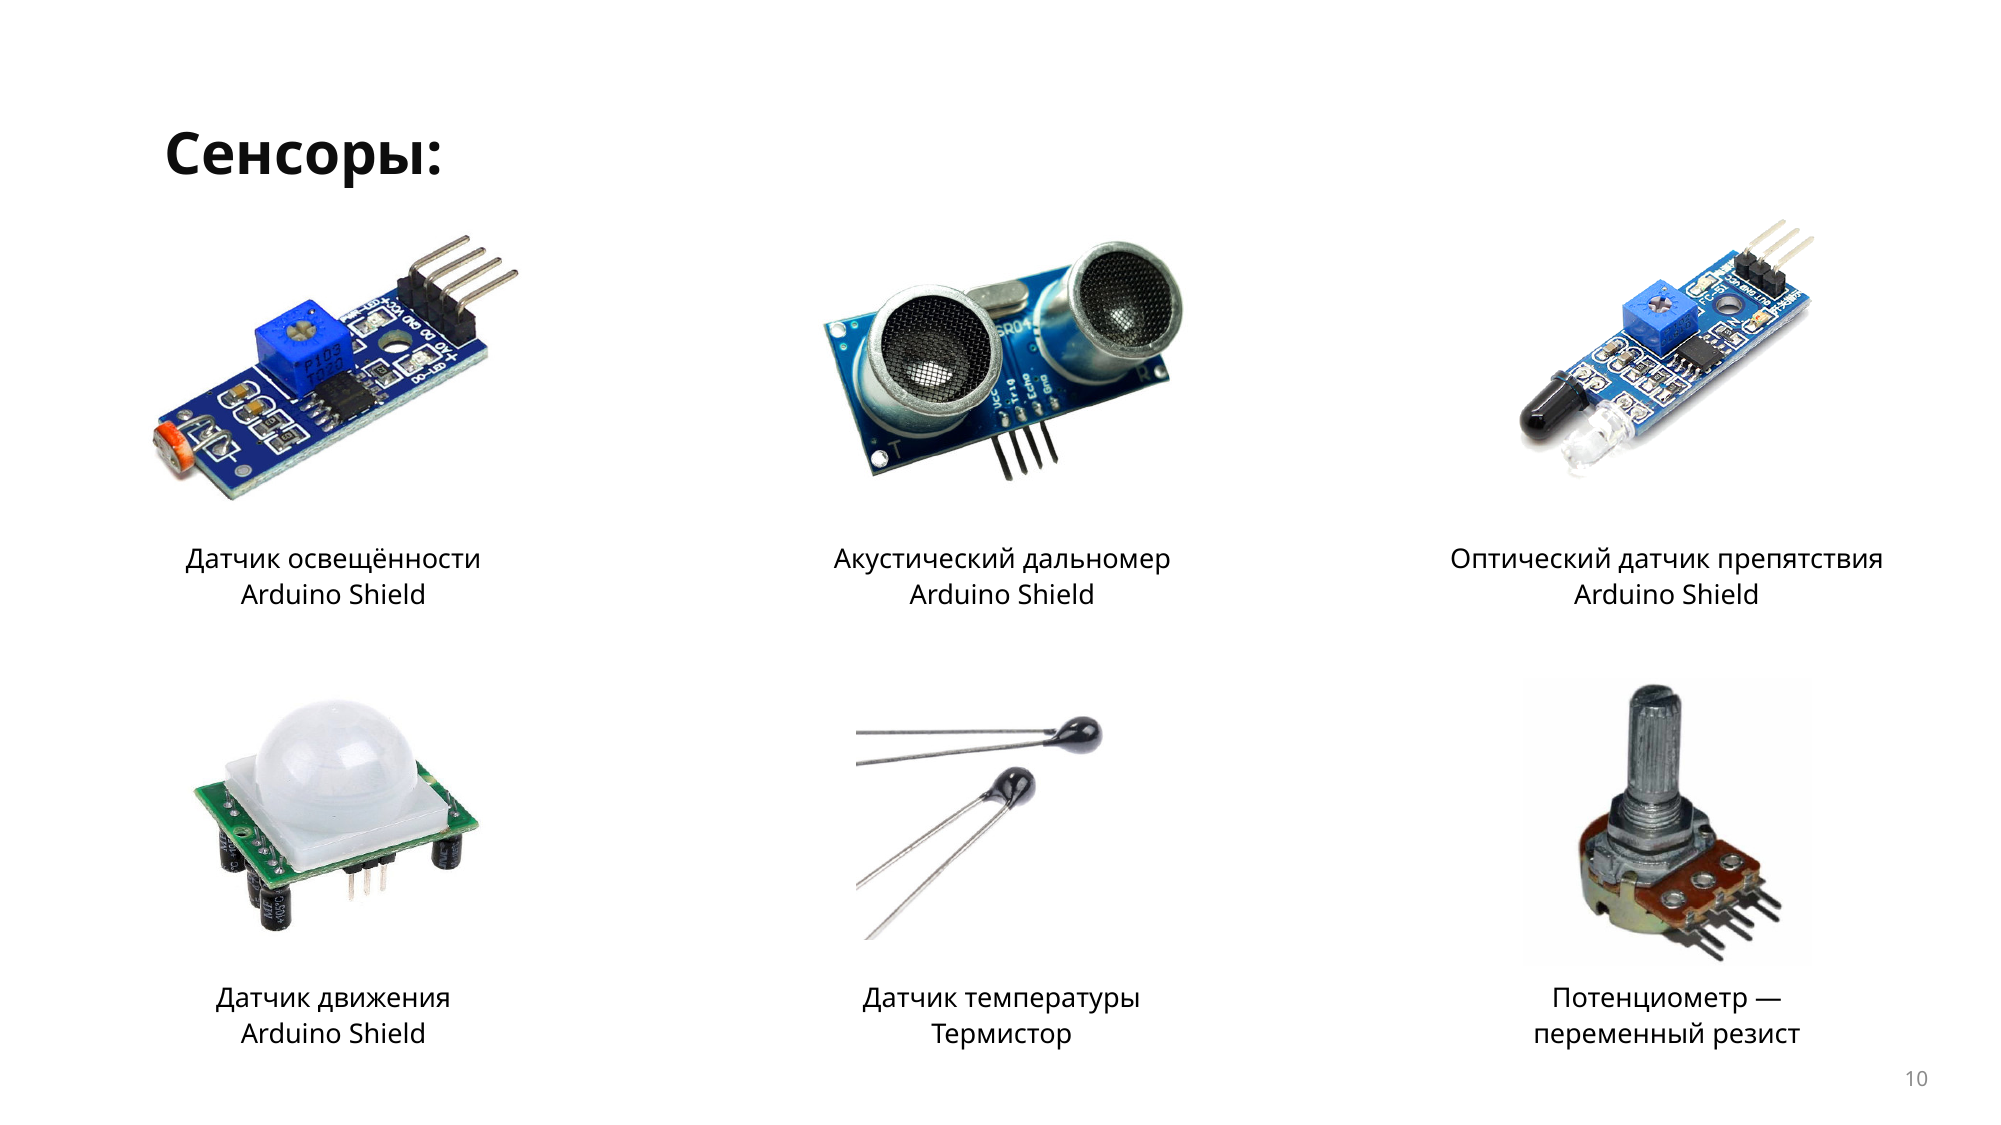

Сенсоры:
Датчик освещённости
Arduino Shield
Акустический дальномер
Arduino Shield
Оптический датчик препятствия
Arduino Shield
Датчик движения
Arduino Shield
Датчик температуры
Термистор
Потенциометр —
переменный резист